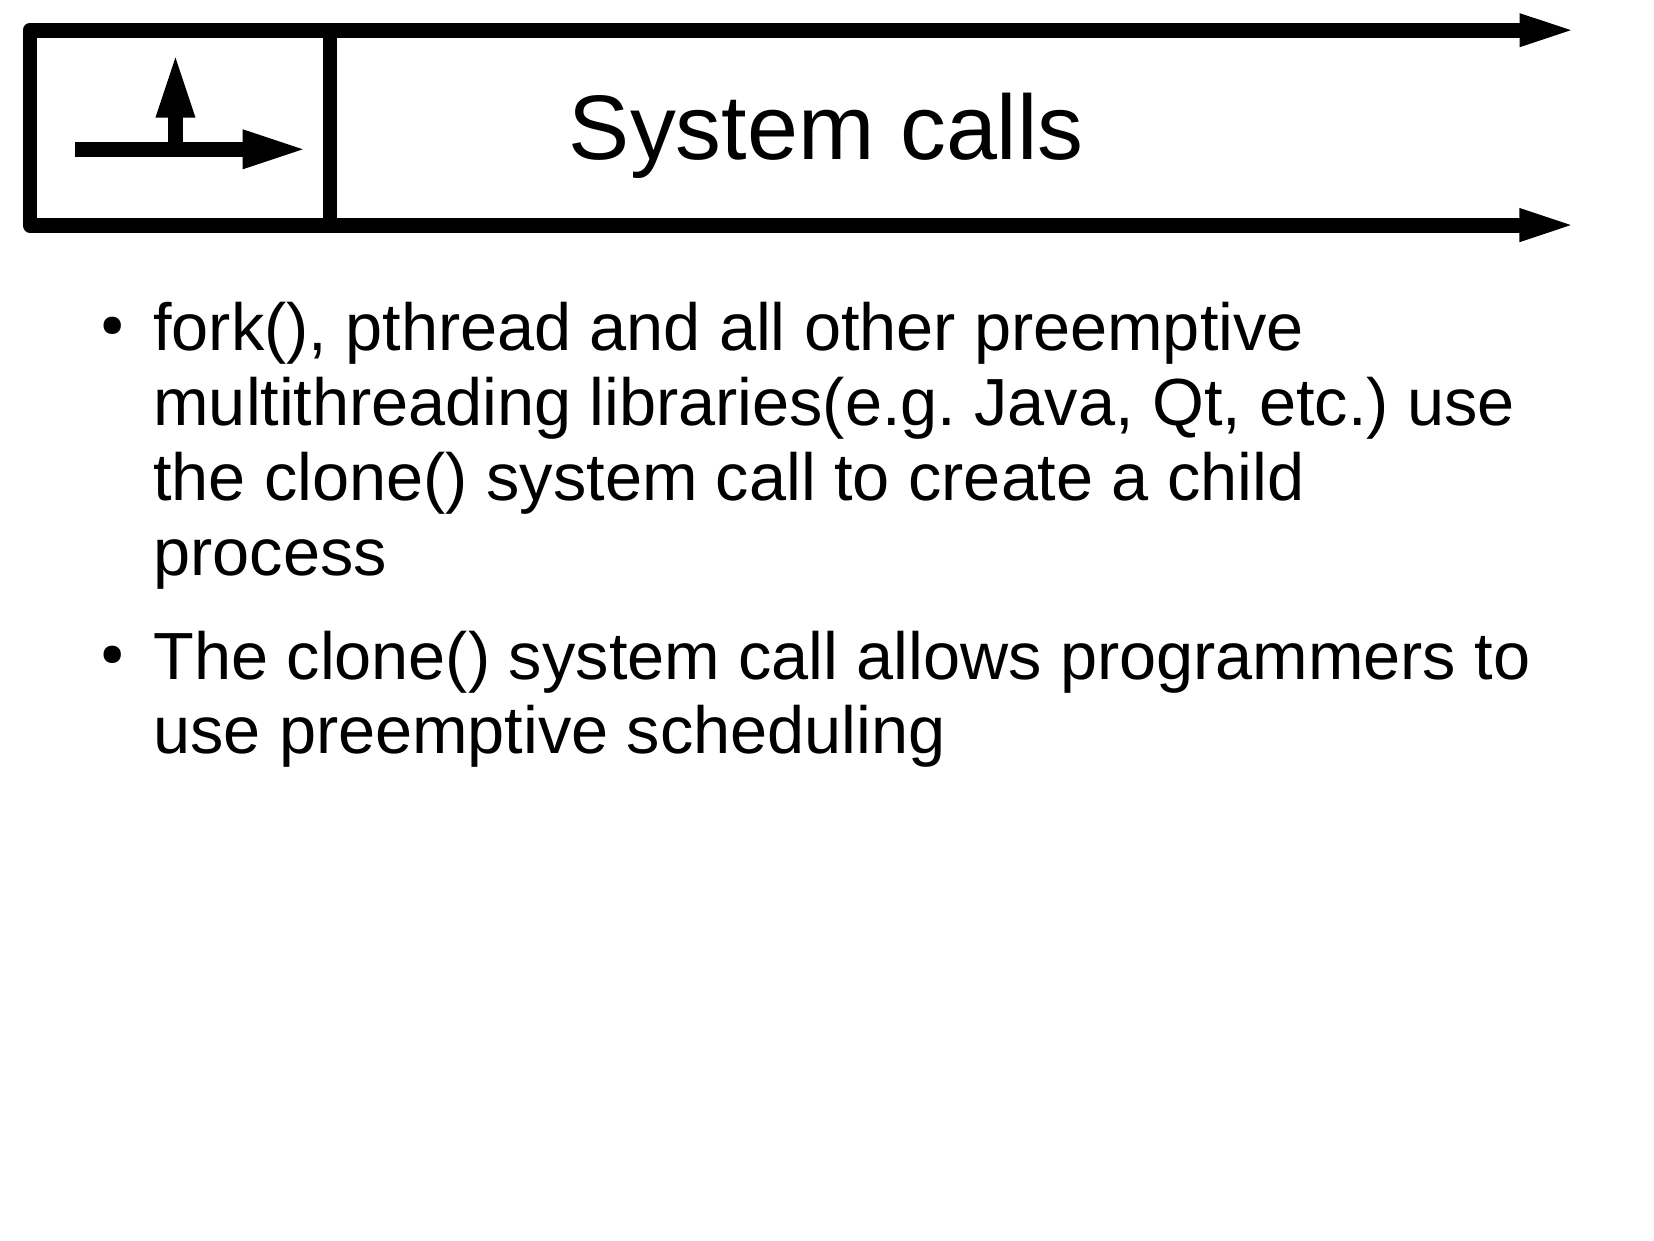

# System calls
fork(), pthread and all other preemptive multithreading libraries(e.g. Java, Qt, etc.) use the clone() system call to create a child process
The clone() system call allows programmers to use preemptive scheduling